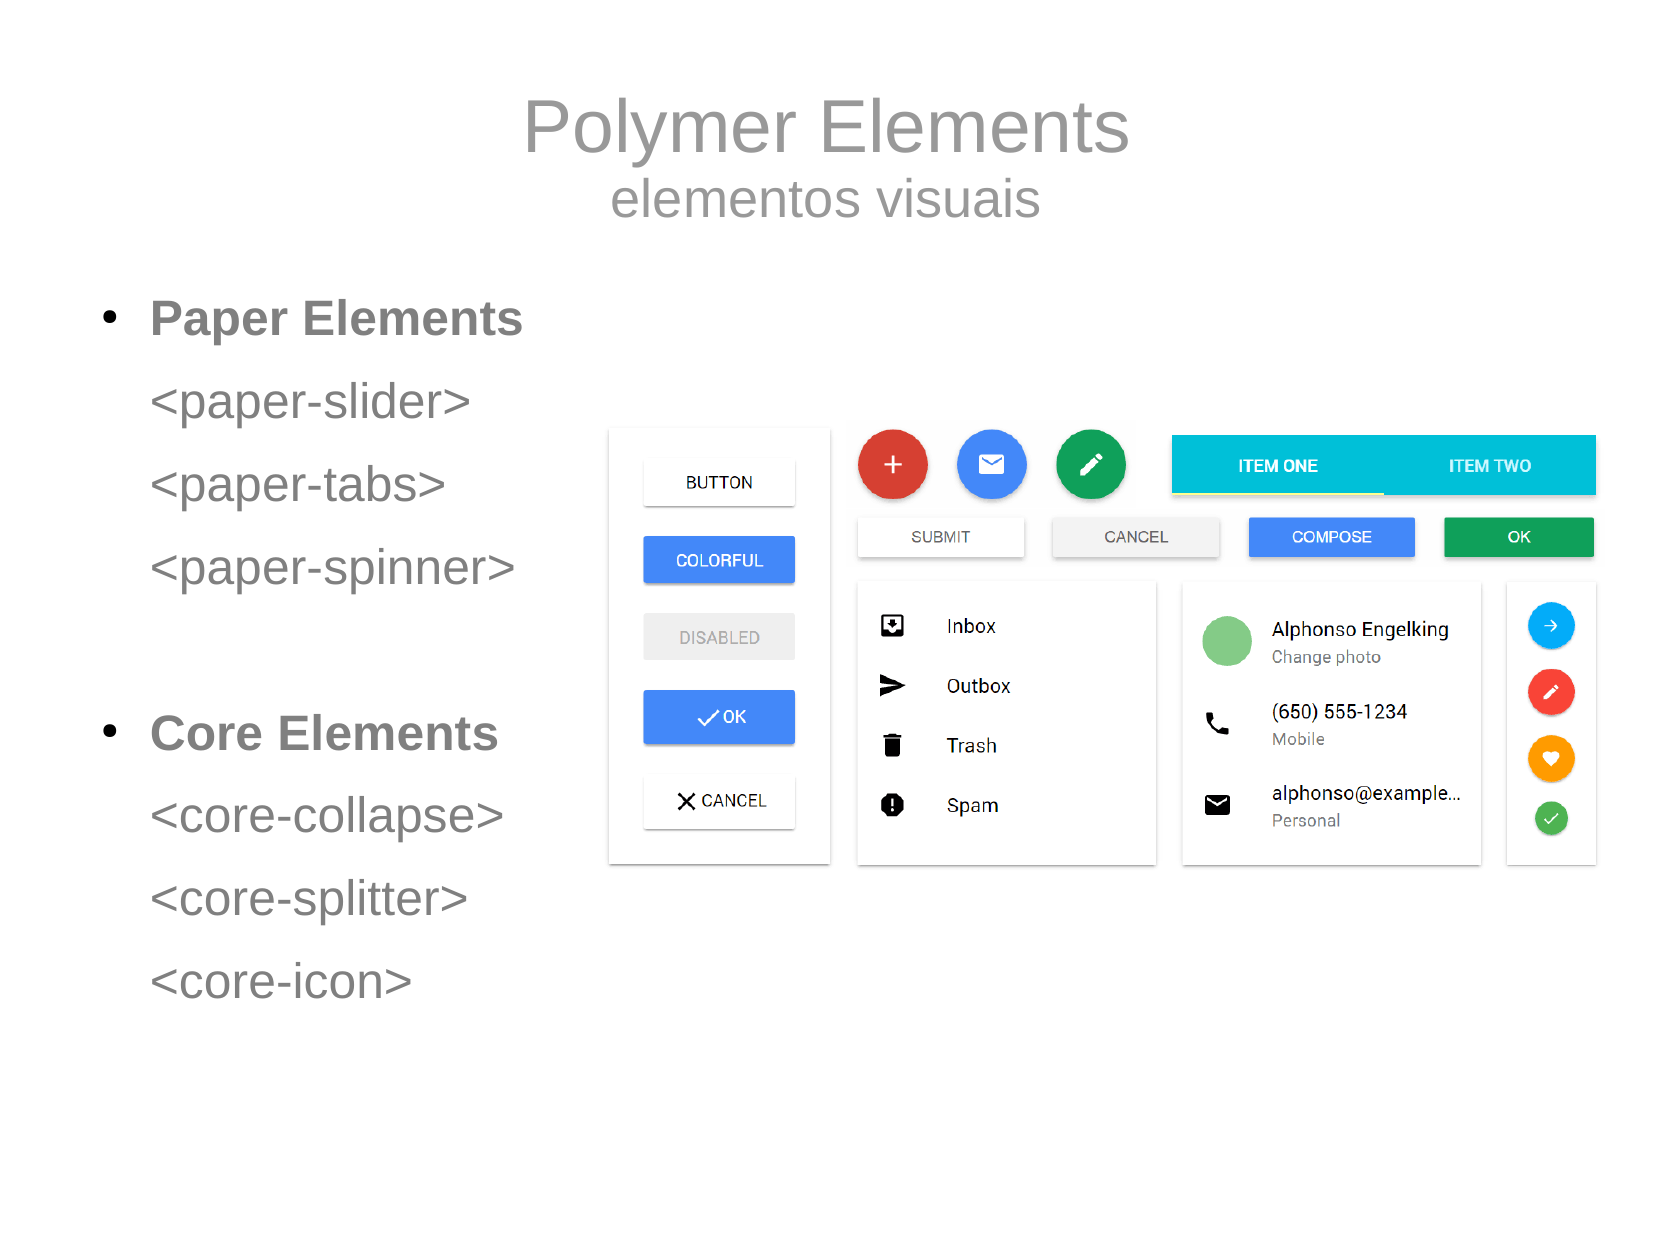

Polymer Elements
elementos visuais
# Paper Elements
<paper-slider>
<paper-tabs>
<paper-spinner>
Core Elements
<core-collapse>
<core-splitter>
<core-icon>